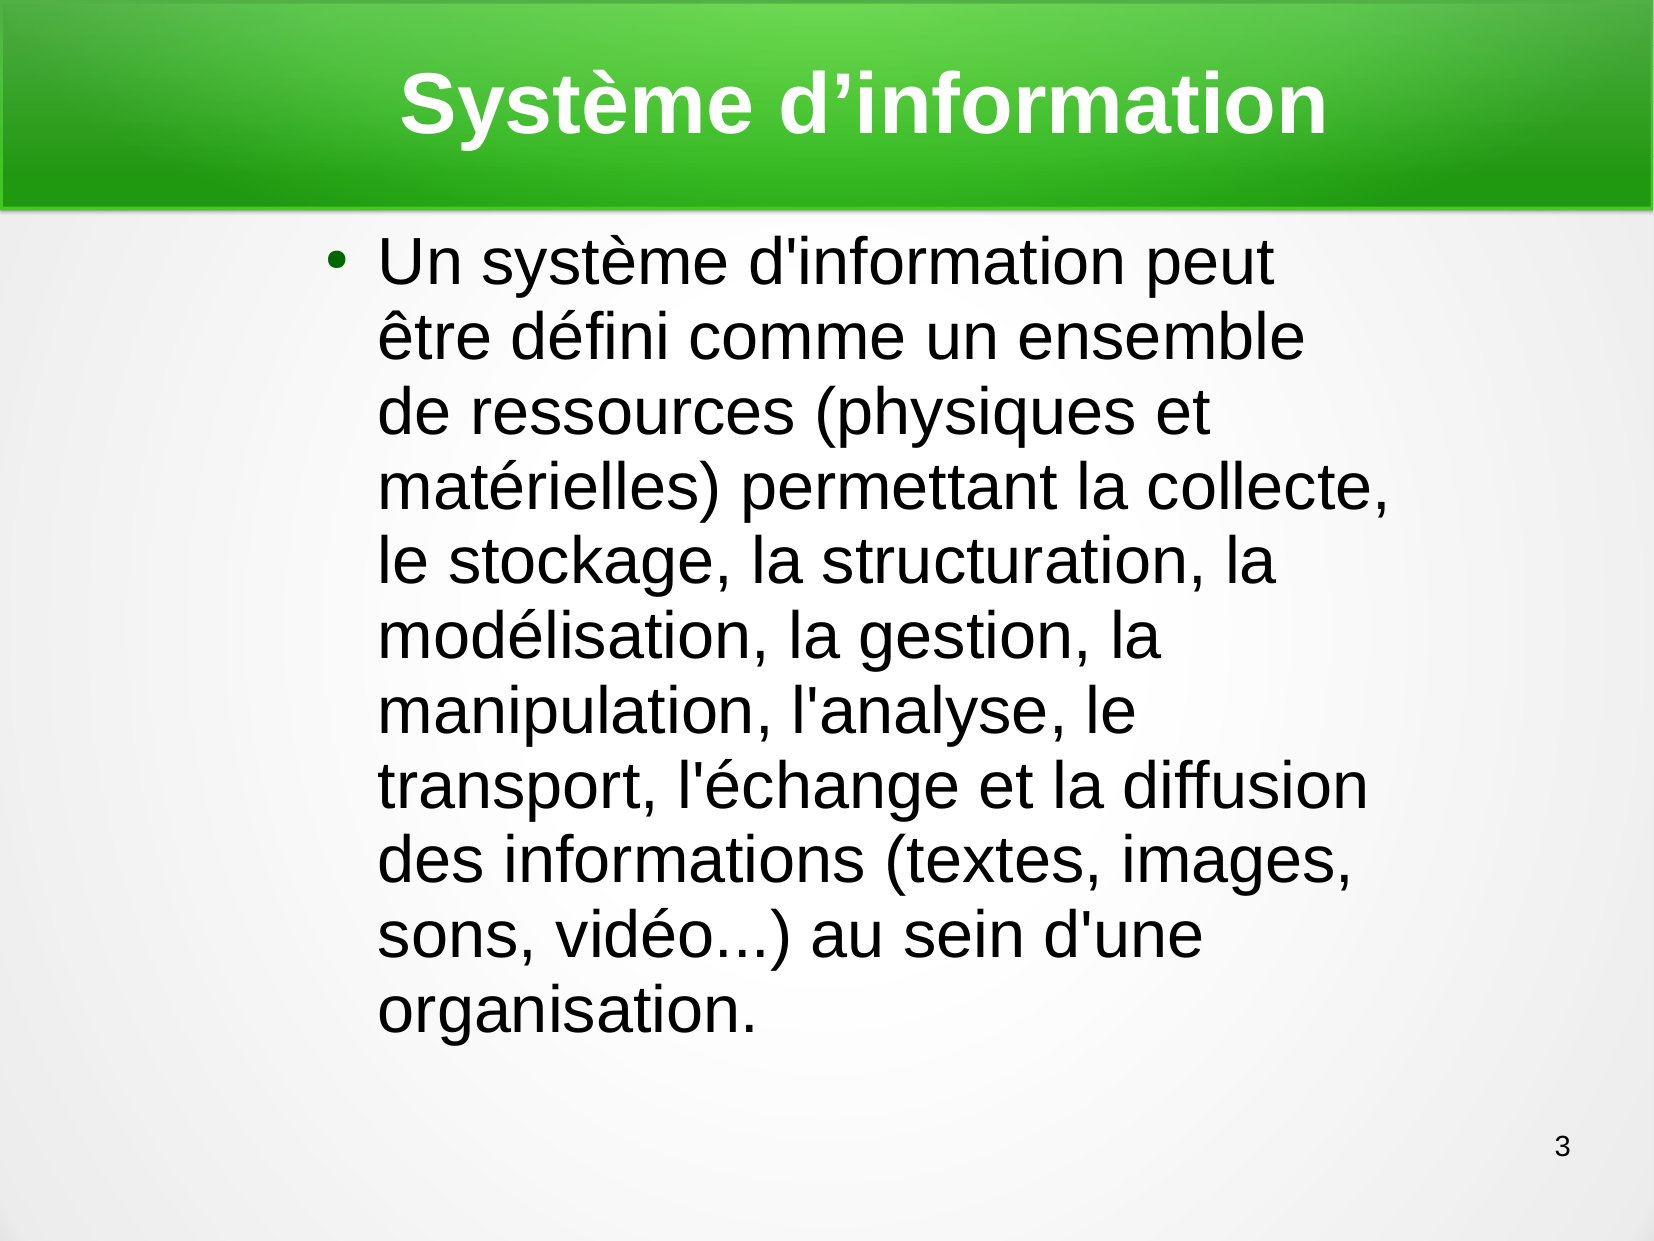

# Système d’information
Un système d'information peut être défini comme un ensemble de ressources (physiques et matérielles) permettant la collecte, le stockage, la structuration, la modélisation, la gestion, la manipulation, l'analyse, le transport, l'échange et la diffusion des informations (textes, images, sons, vidéo...) au sein d'une organisation.
3